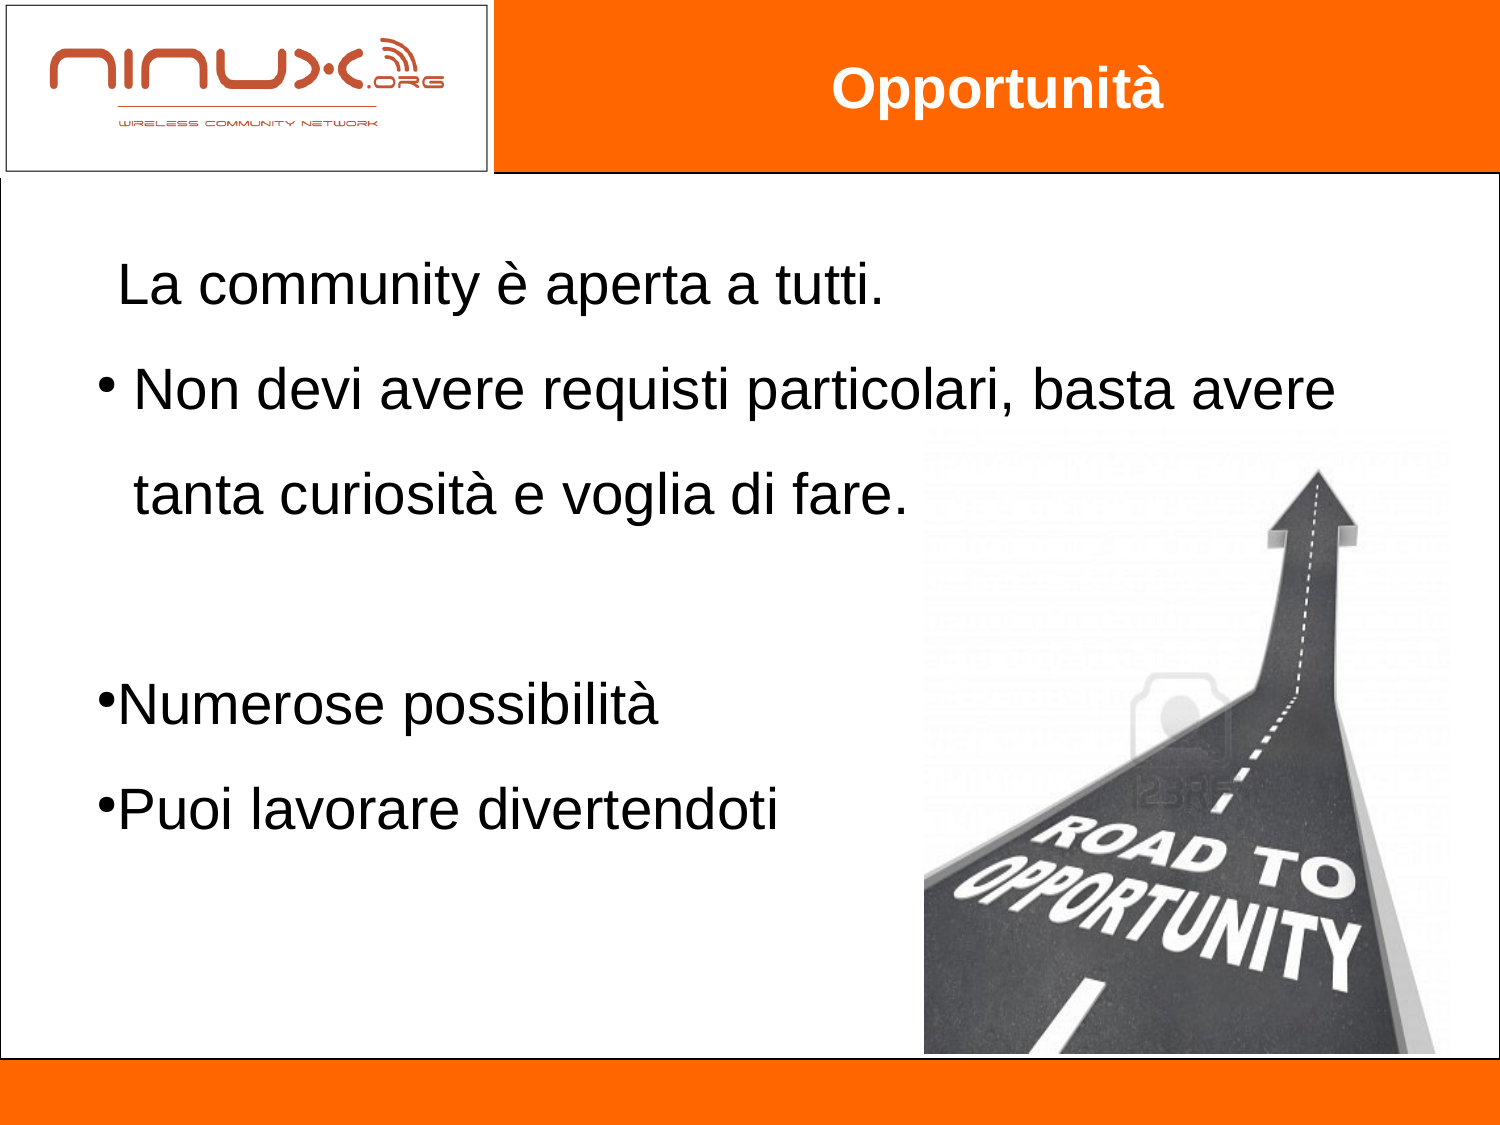

# Opportunità
La community è aperta a tutti.
 Non devi avere requisti particolari, basta avere tanta curiosità e voglia di fare.
Numerose possibilità
Puoi lavorare divertendoti